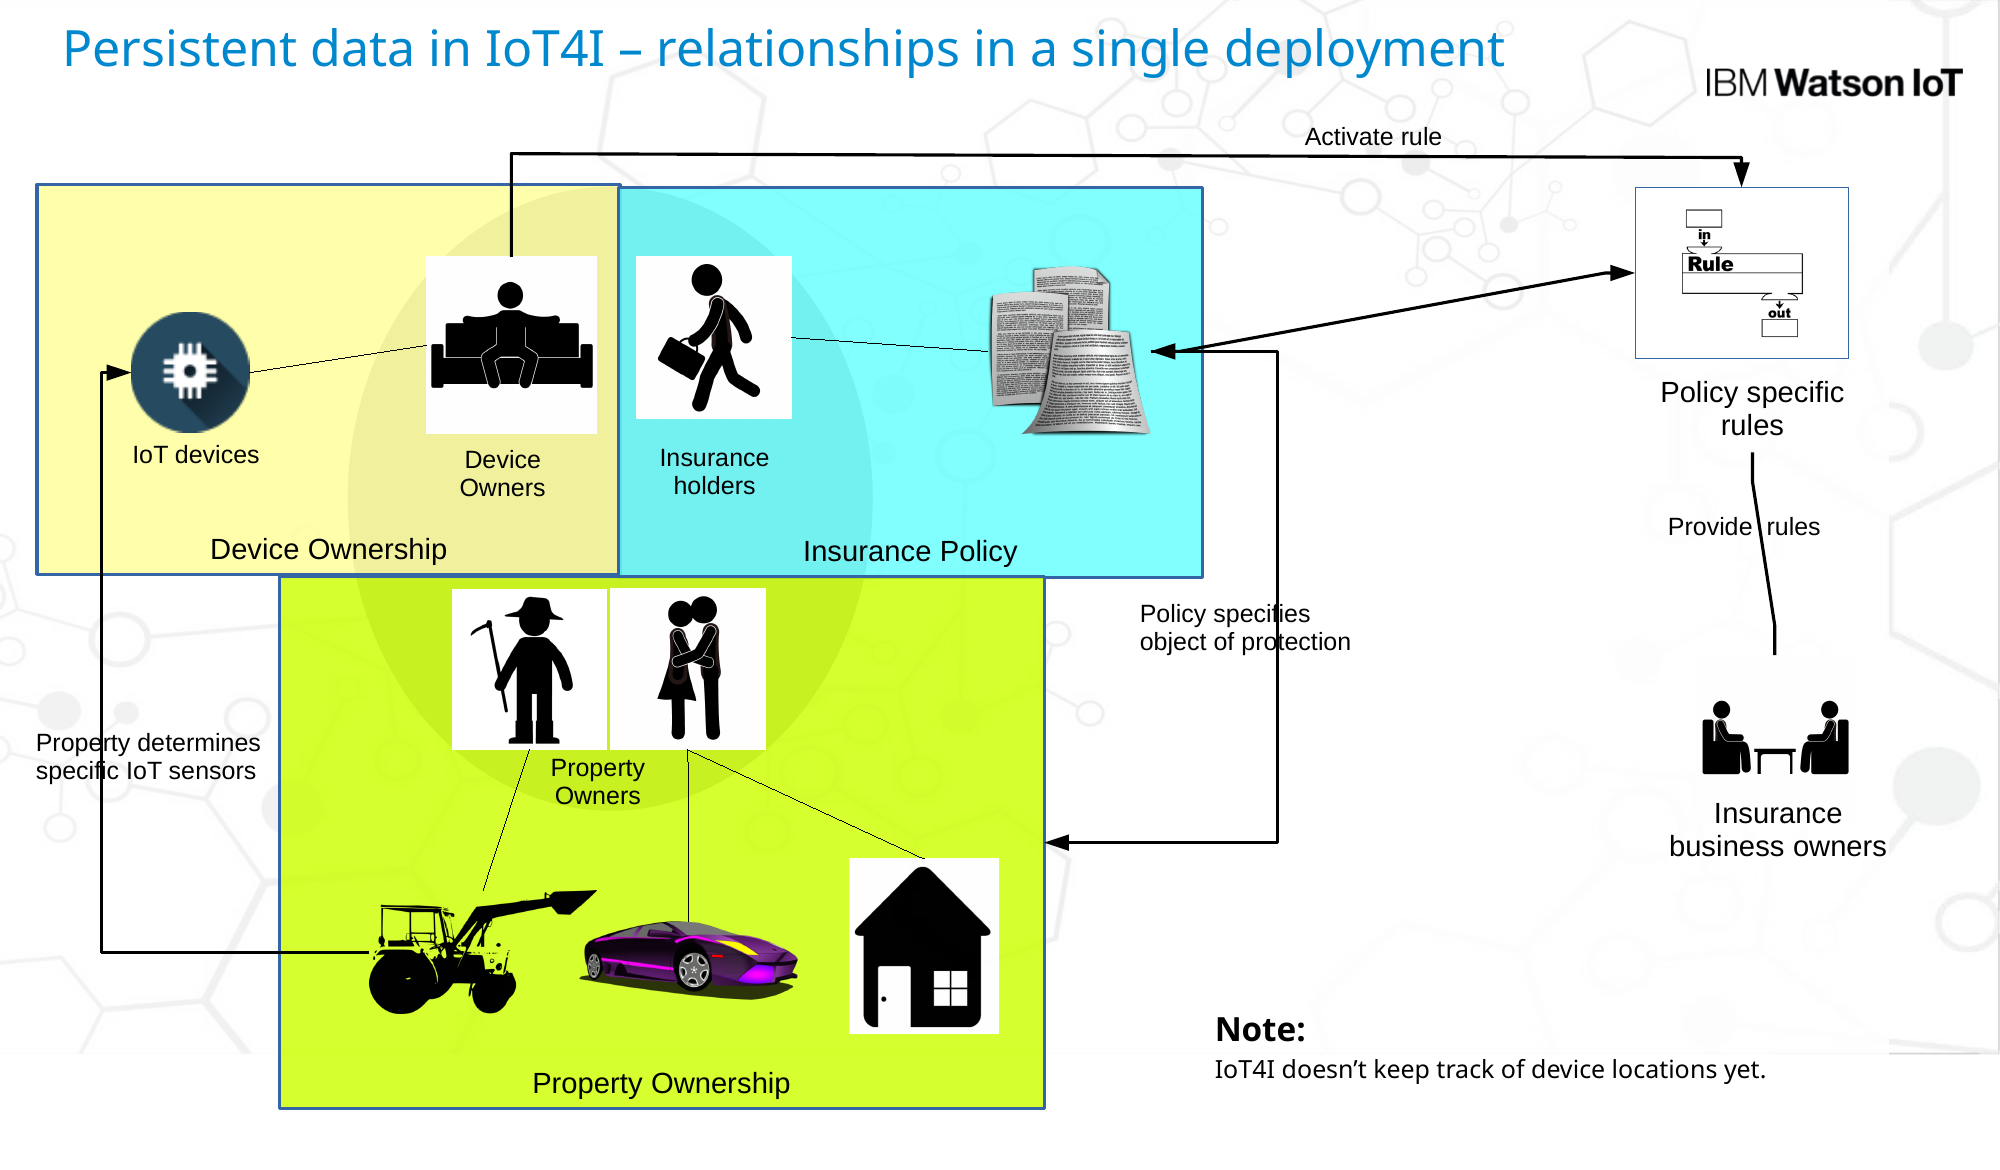

# Persistent data in IoT4I – relationships in a single deployment
Activate rule
Device Ownership
Insurance Policy
Policy specific rules
IoT devices
Insurance
holders
Device Owners
Provide rules
Property Ownership
Policy specifies
object of protection
Property determines
specific IoT sensors
Property
Owners
Insurance business owners
Note:
IoT4I doesn’t keep track of device locations yet.